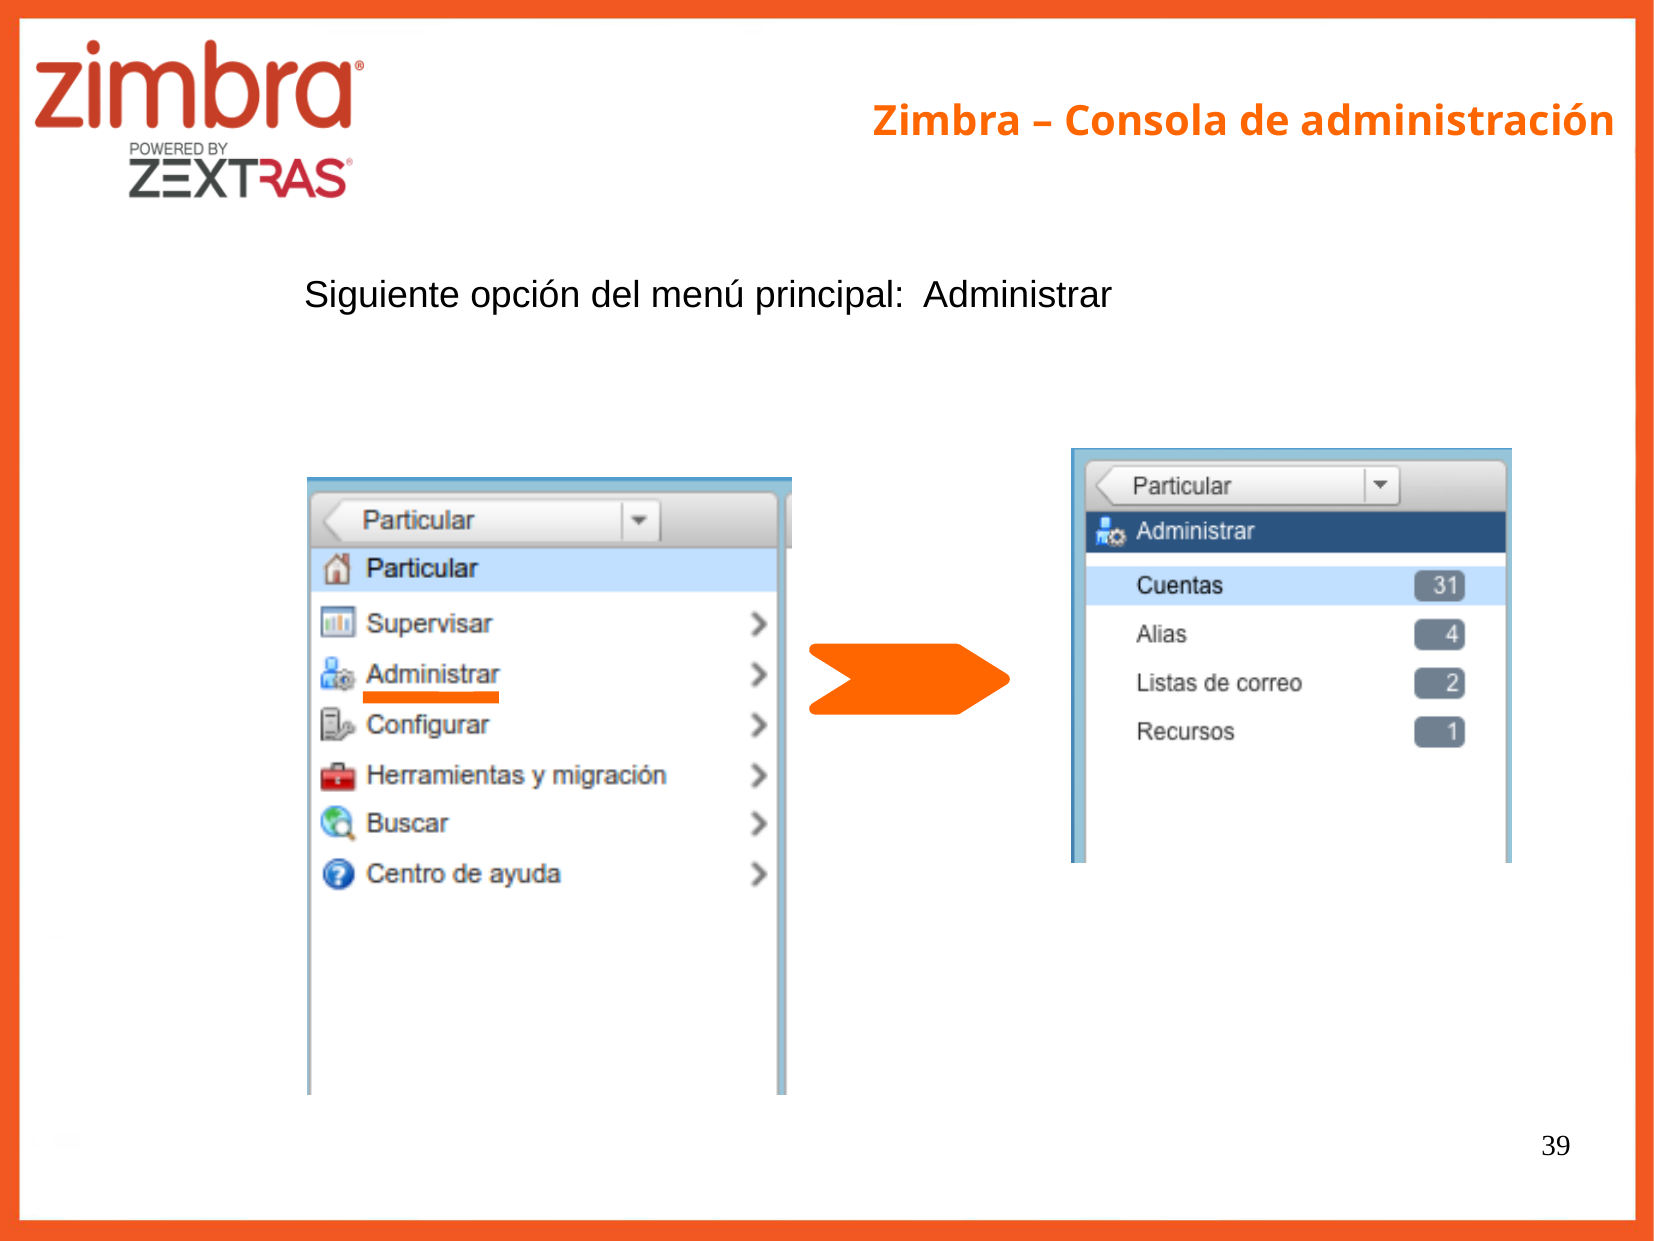

Zimbra – Consola de administración
Siguiente opción del menú principal: Administrar
39